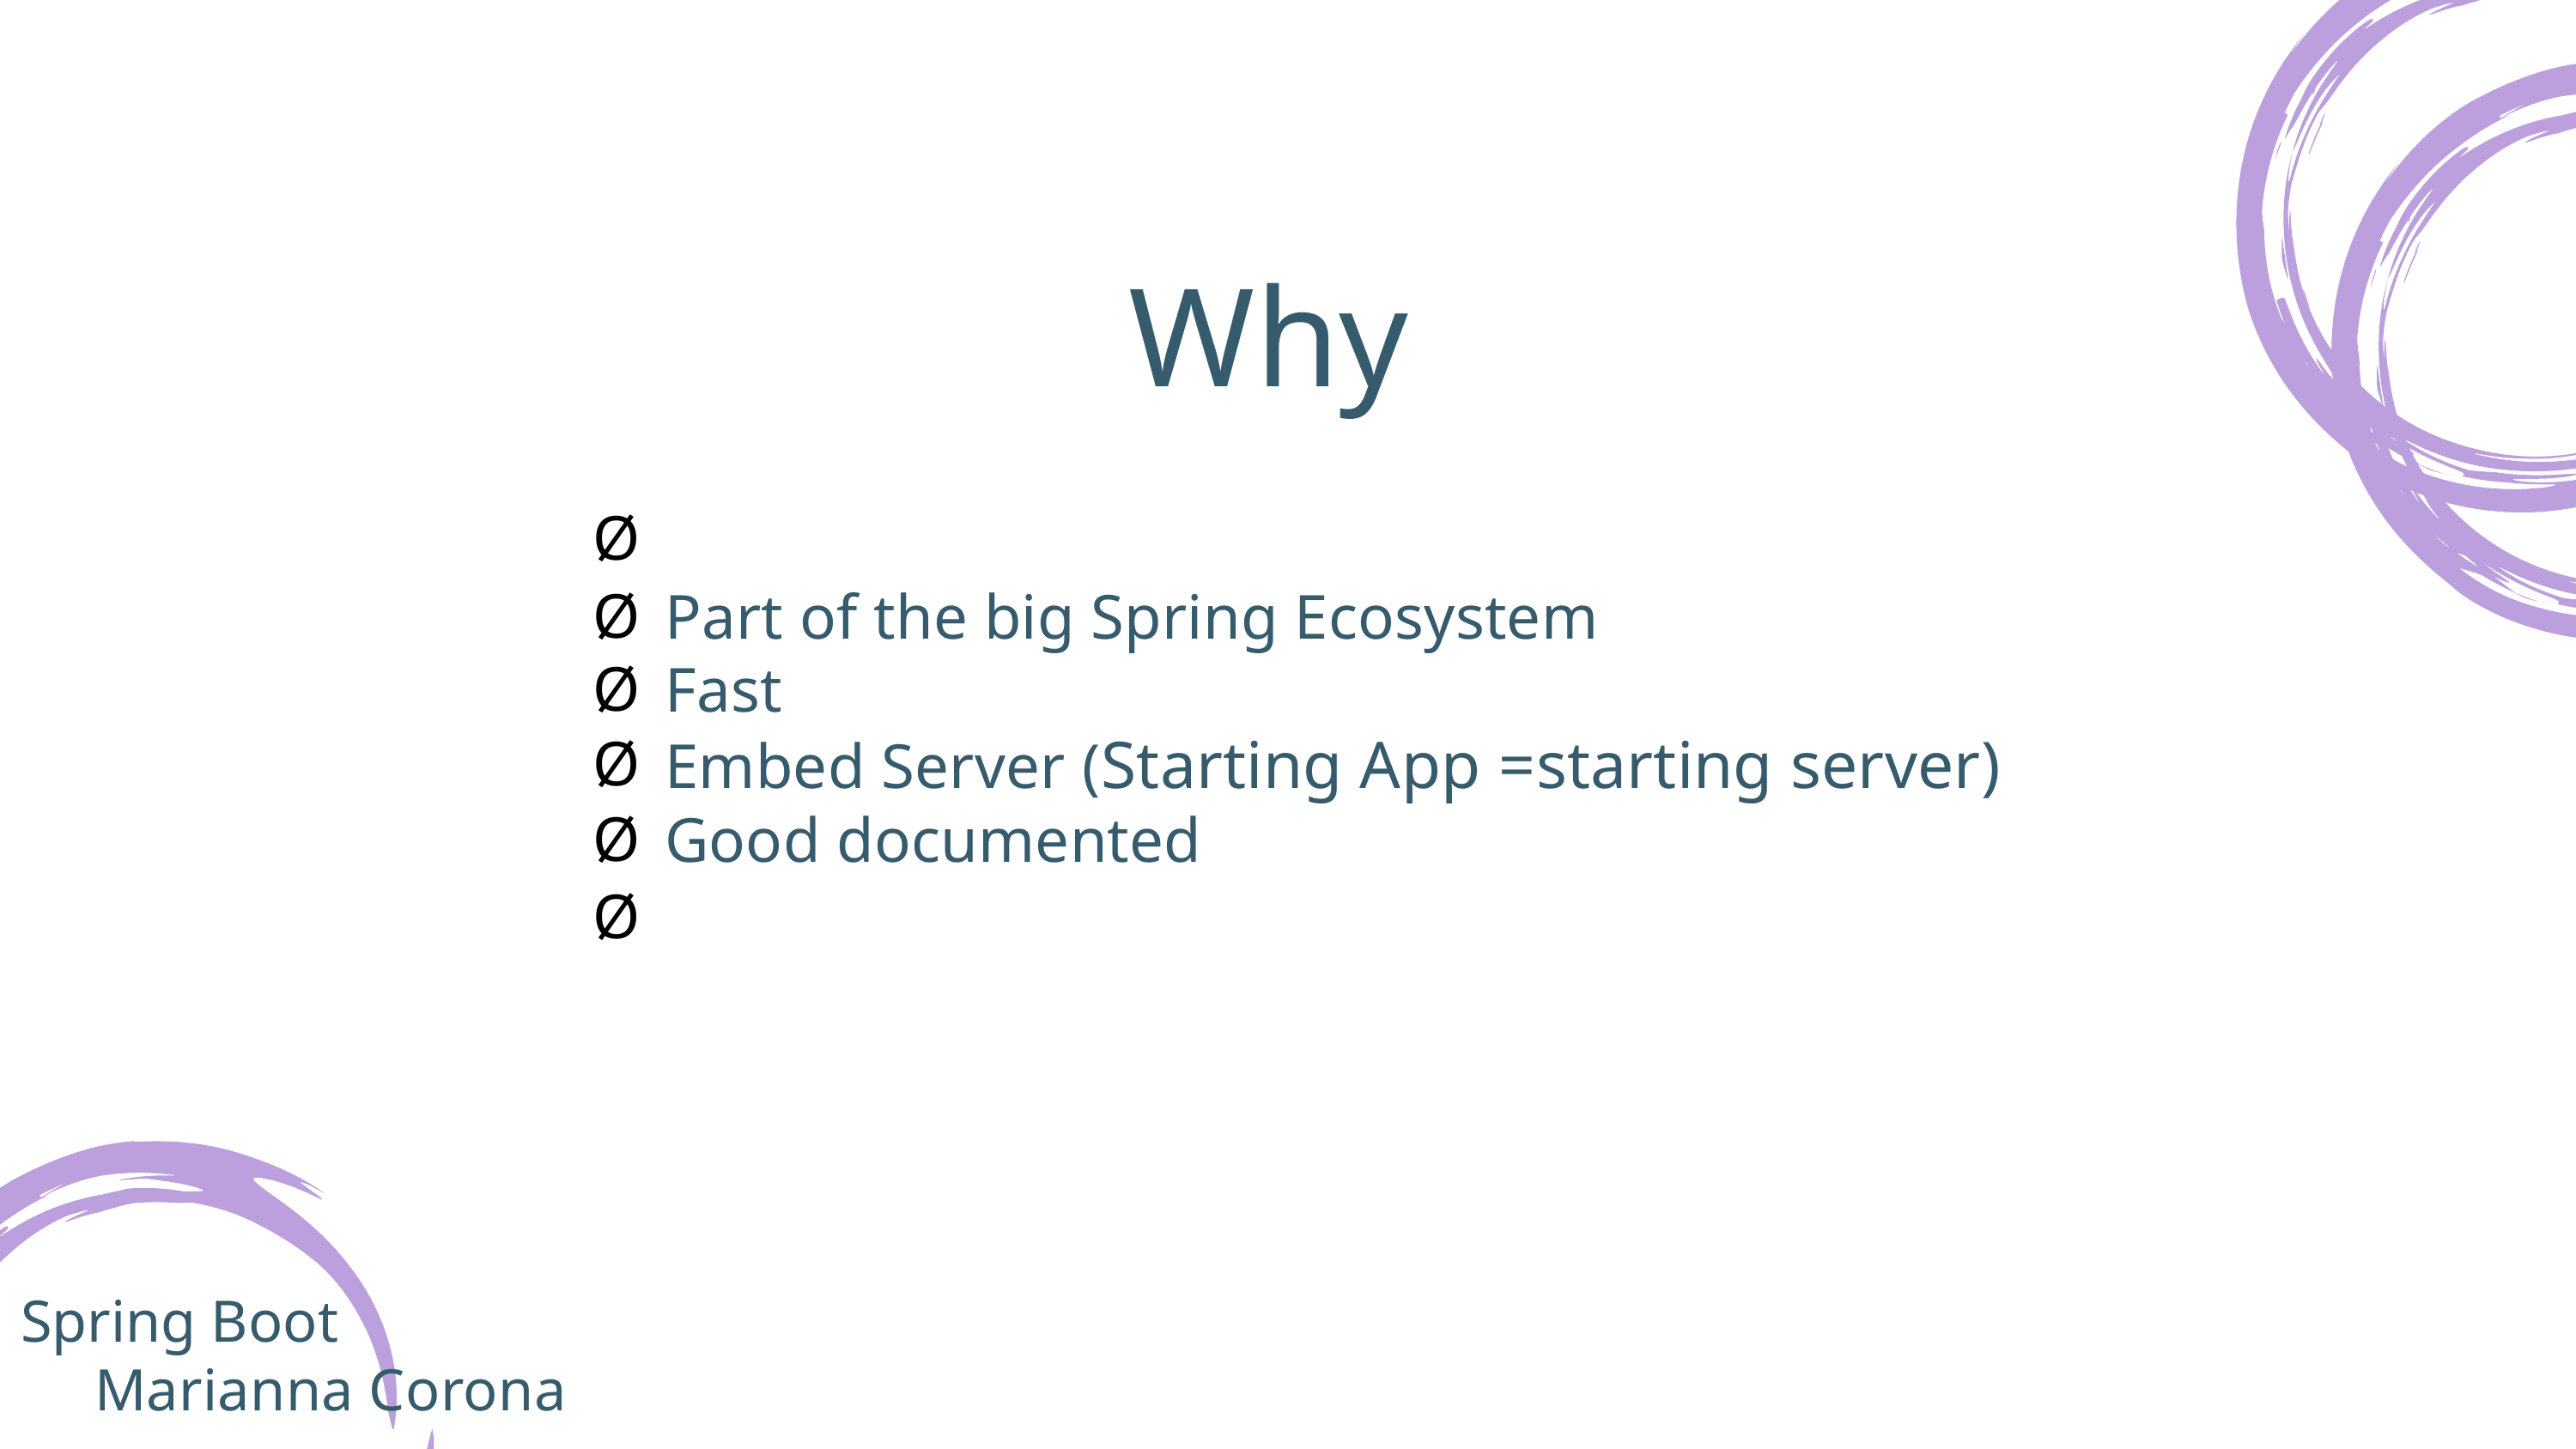

Why
Part of the big Spring Ecosystem
Fast
Embed Server (Starting App =starting server)
Good documented
Spring Boot Marianna Corona